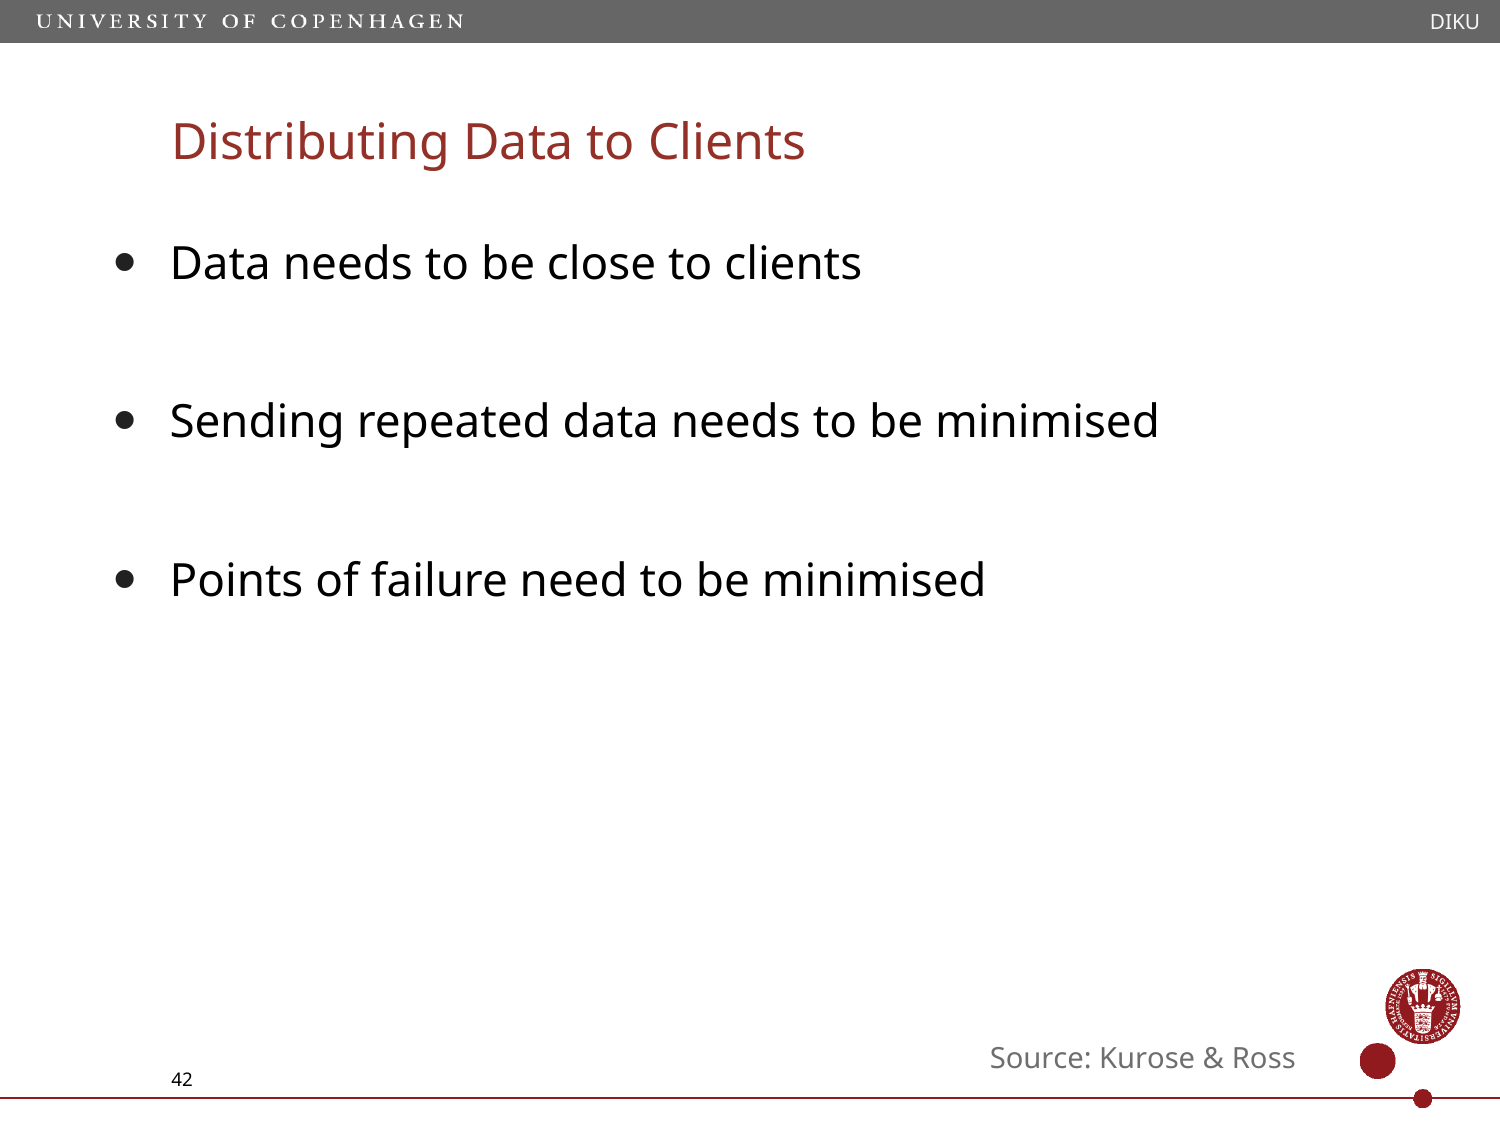

DIKU
# Distributing Data to Clients
Data needs to be close to clients
Sending repeated data needs to be minimised
Points of failure need to be minimised
Source: Kurose & Ross